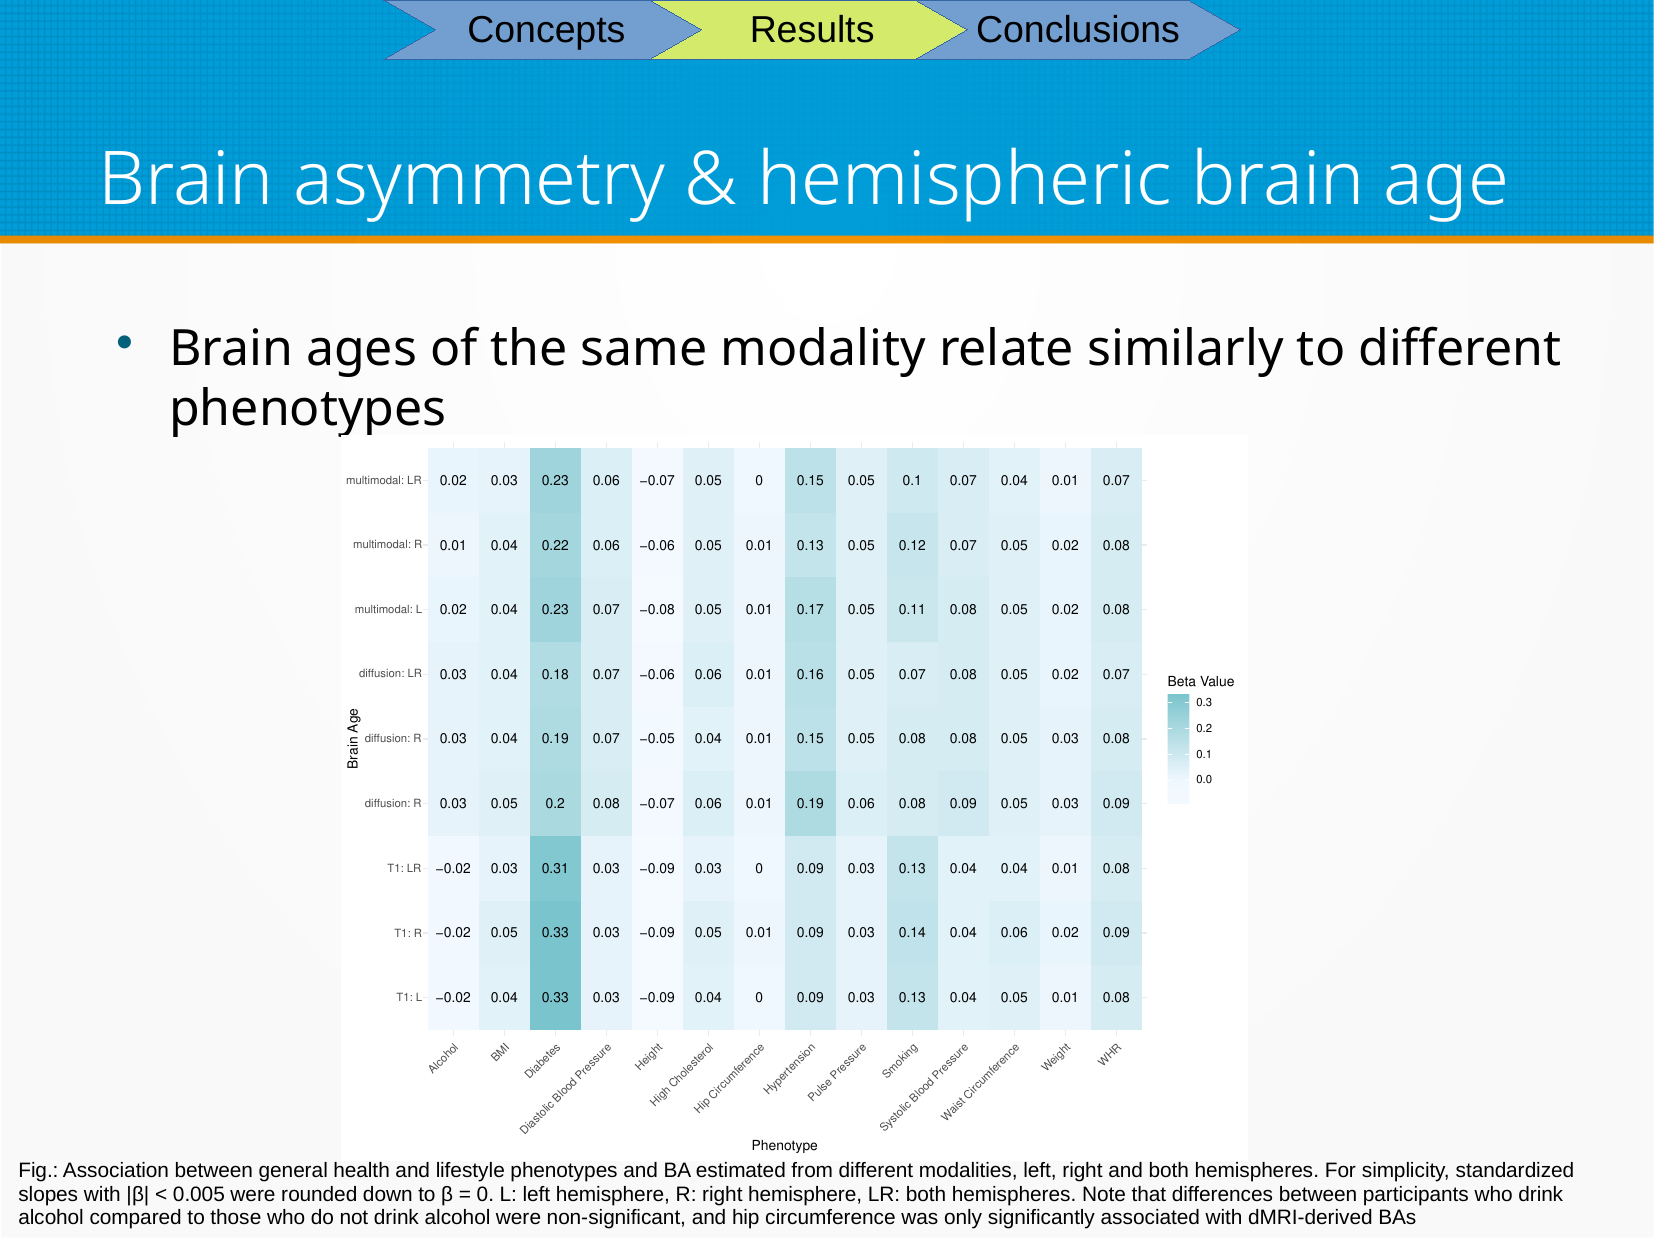

Concepts
Results
Conclusions
Brain asymmetry & hemispheric brain age
# Brain ages of the same modality relate similarly to different phenotypes
Fig.: Association between general health and lifestyle phenotypes and BA estimated from different modalities, left, right and both hemispheres. For simplicity, standardized
slopes with |β| < 0.005 were rounded down to β = 0. L: left hemisphere, R: right hemisphere, LR: both hemispheres. Note that differences between participants who drink
alcohol compared to those who do not drink alcohol were non-significant, and hip circumference was only significantly associated with dMRI-derived BAs